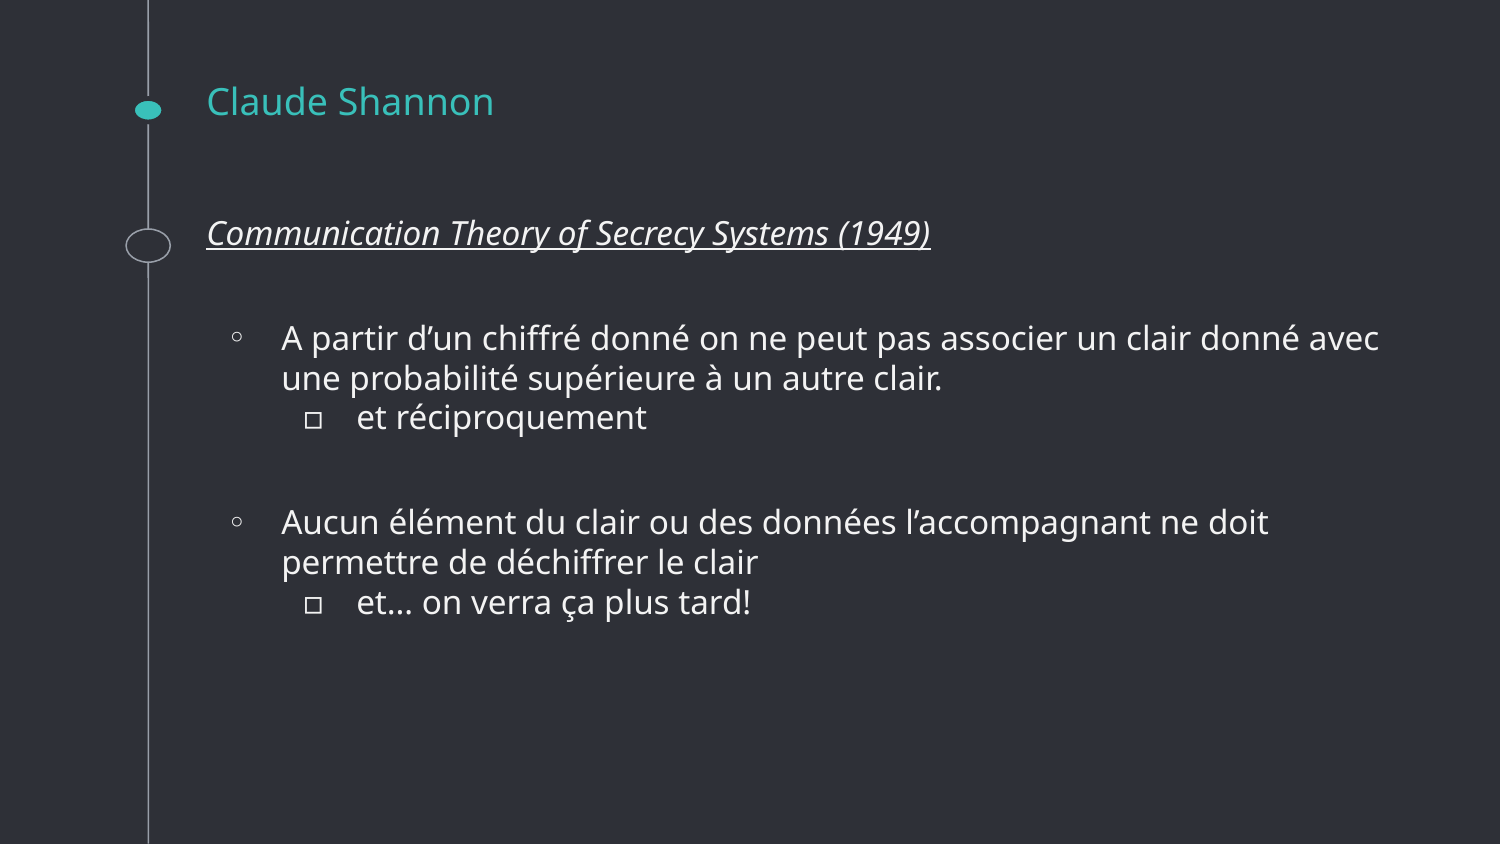

# Claude Shannon
Communication Theory of Secrecy Systems (1949)
A partir d’un chiffré donné on ne peut pas associer un clair donné avec une probabilité supérieure à un autre clair.
et réciproquement
Aucun élément du clair ou des données l’accompagnant ne doit permettre de déchiffrer le clair
et… on verra ça plus tard!